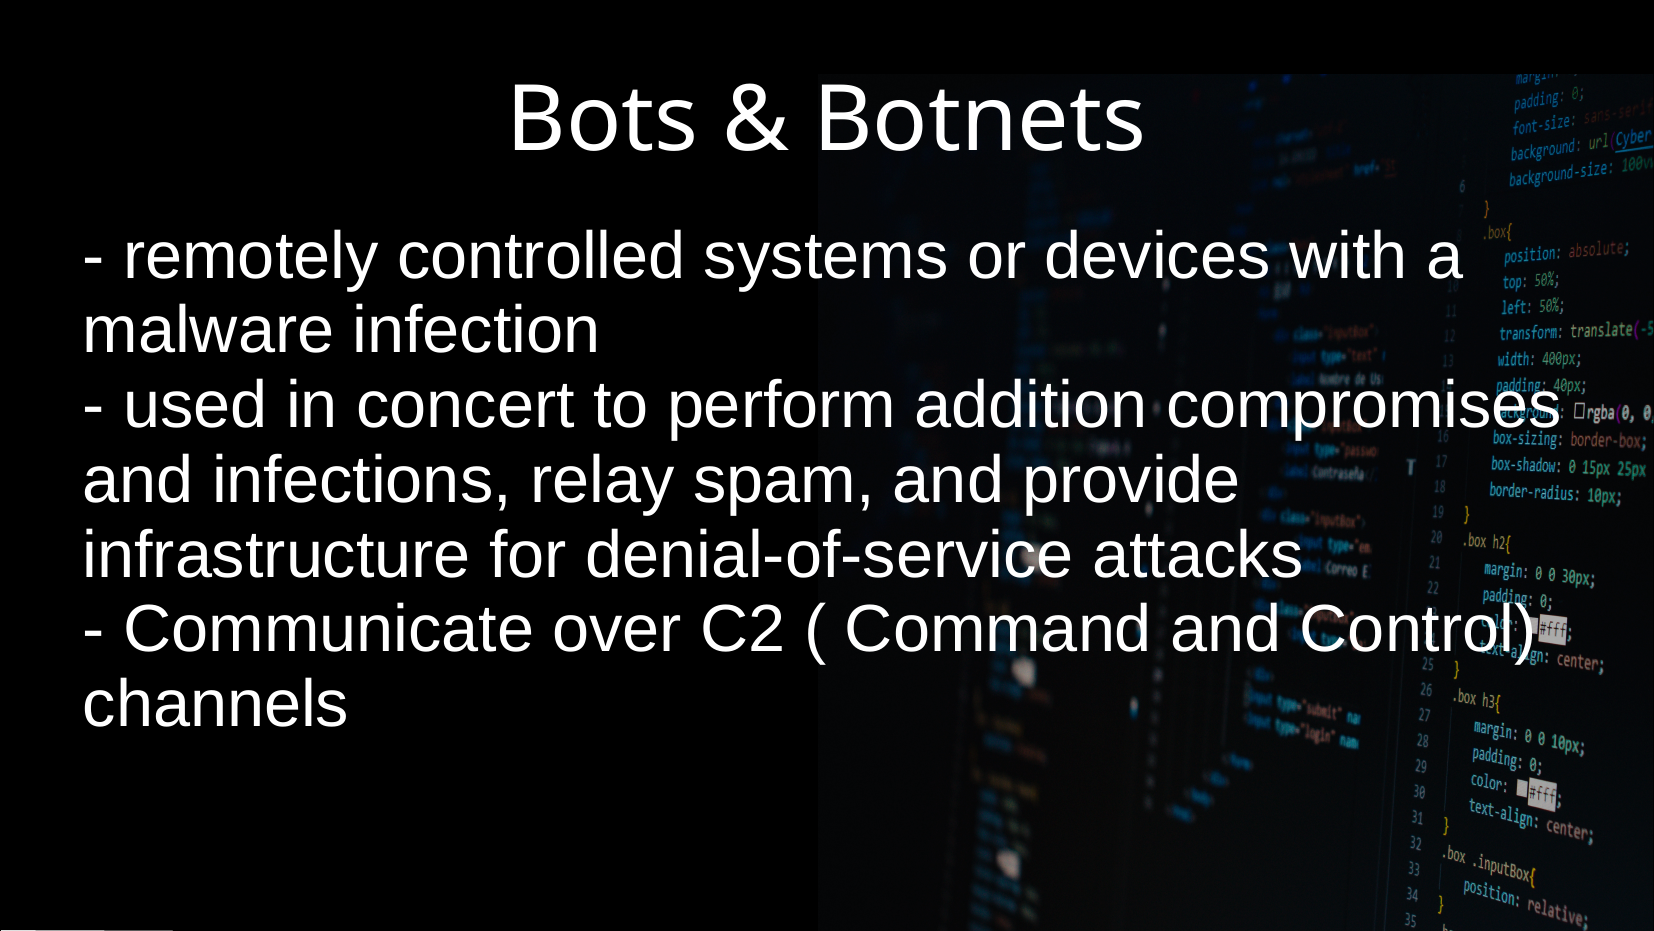

# Bots & Botnets
- remotely controlled systems or devices with a malware infection
- used in concert to perform addition compromises and infections, relay spam, and provide infrastructure for denial-of-service attacks
- Communicate over C2 ( Command and Control) channels